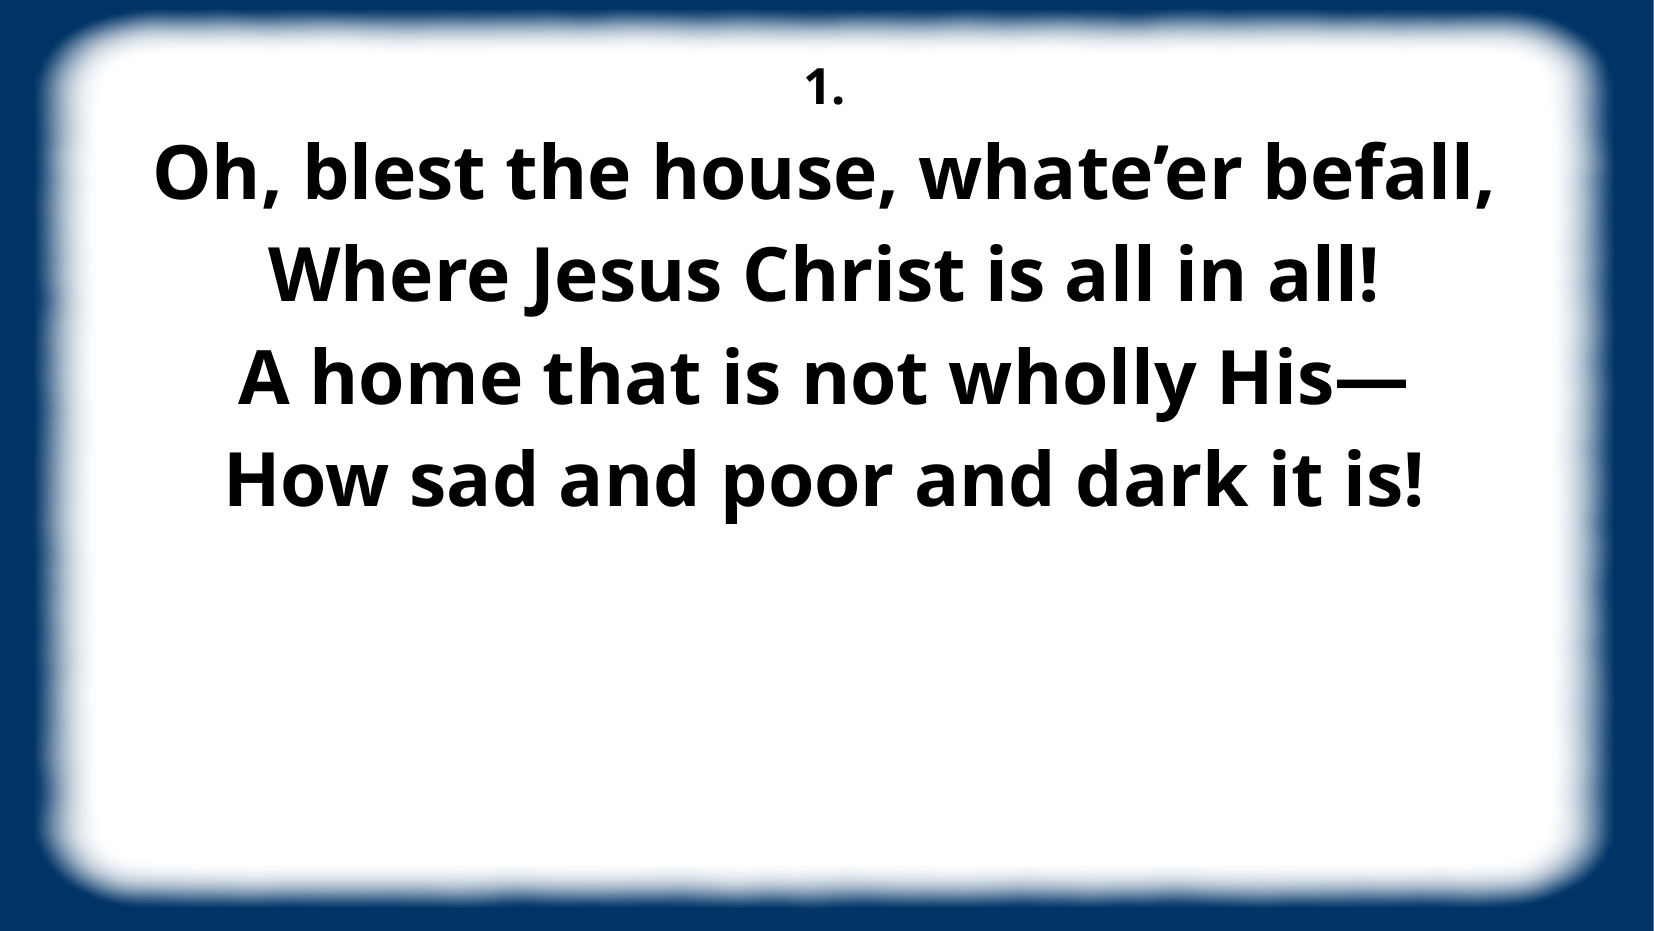

1.
Oh, blest the house, whate’er befall,
Where Jesus Christ is all in all!
A home that is not wholly His—
How sad and poor and dark it is!